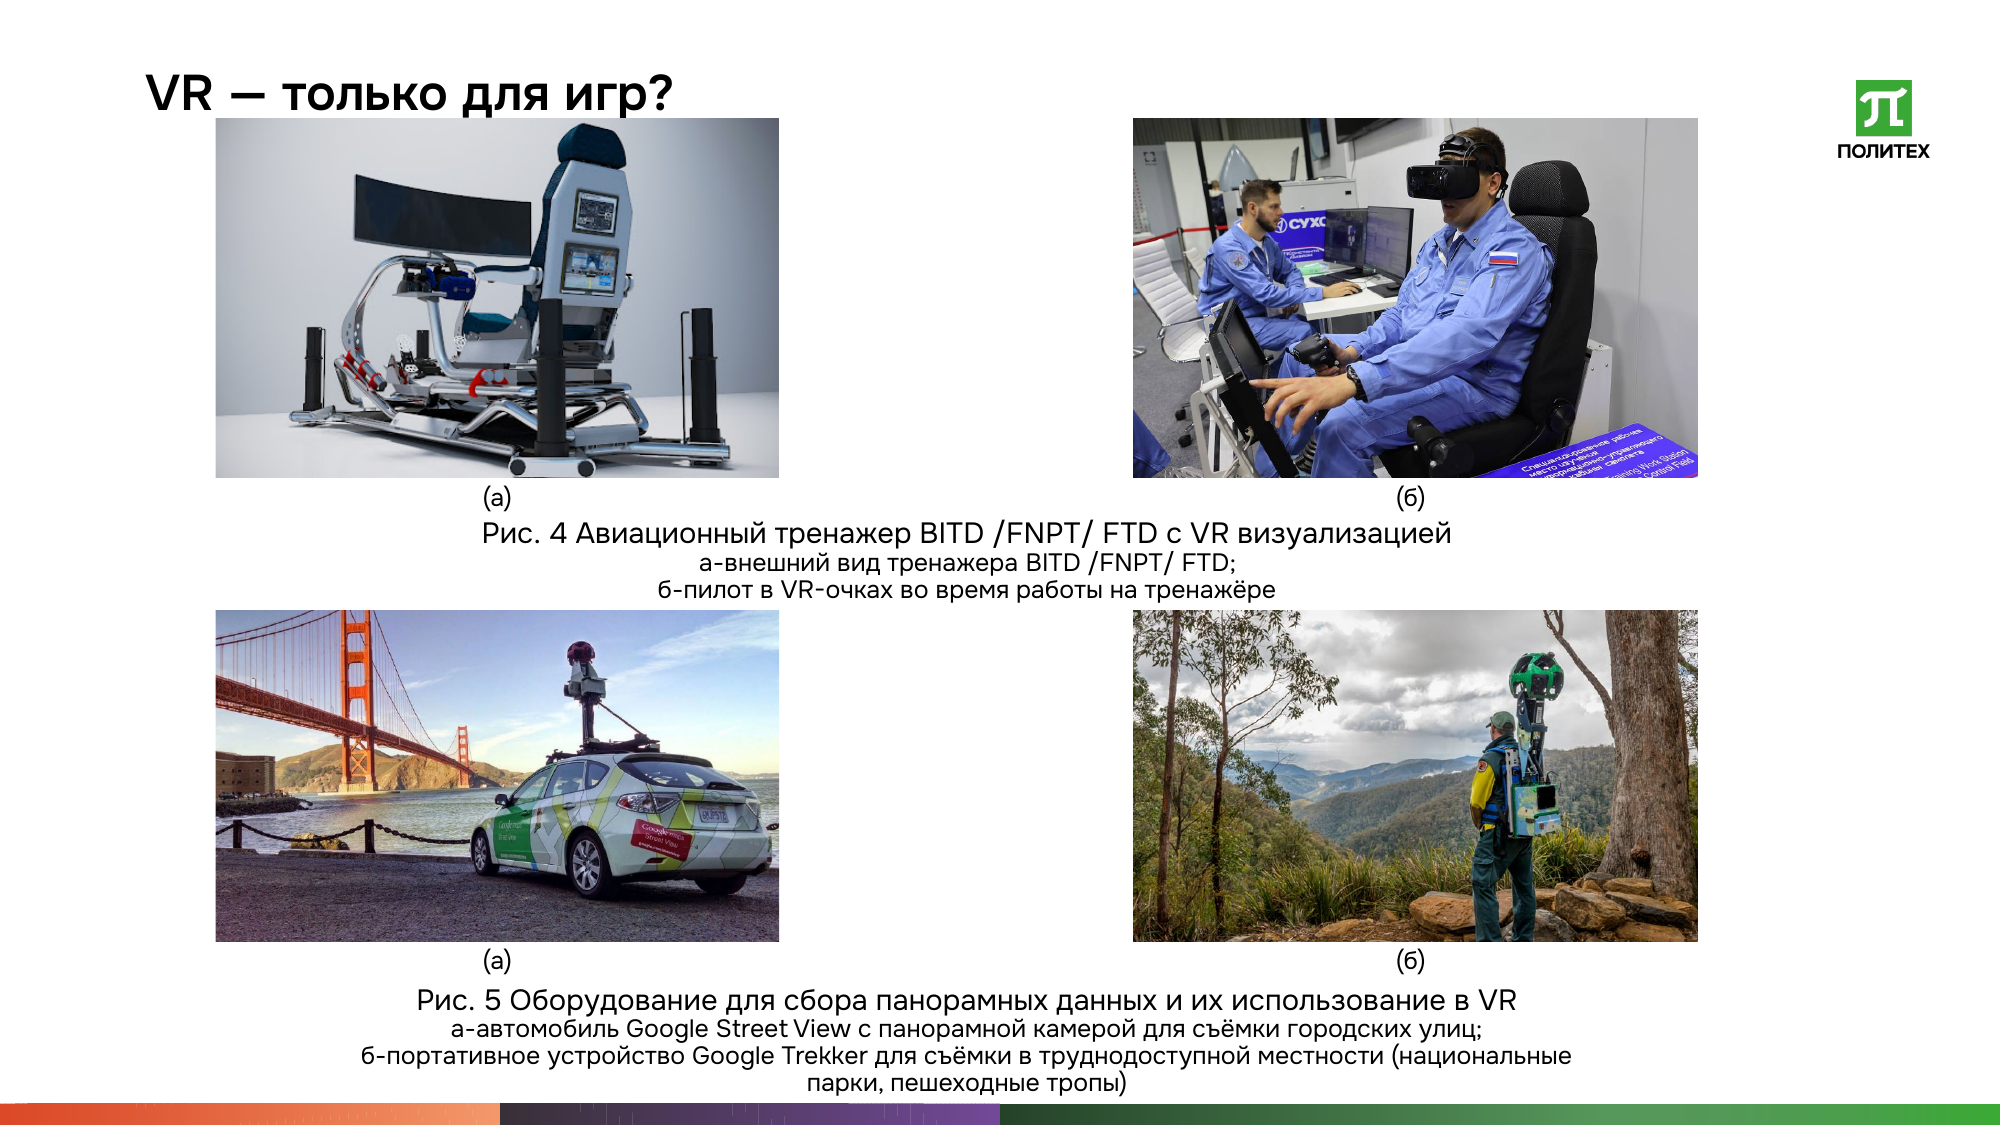

# VR — только для игр?
(а)
(б)
Рис. 4 Авиационный тренажер BITD /FNPT/ FTD с VR визуализацией
а-внешний вид тренажера BITD /FNPT/ FTD;
б-пилот в VR-очках во время работы на тренажёре
(а)
(б)
Рис. 5 Оборудование для сбора панорамных данных и их использование в VR
а-автомобиль Google Street View с панорамной камерой для съёмки городских улиц;
б-портативное устройство Google Trekker для съёмки в труднодоступной местности (национальные парки, пешеходные тропы)